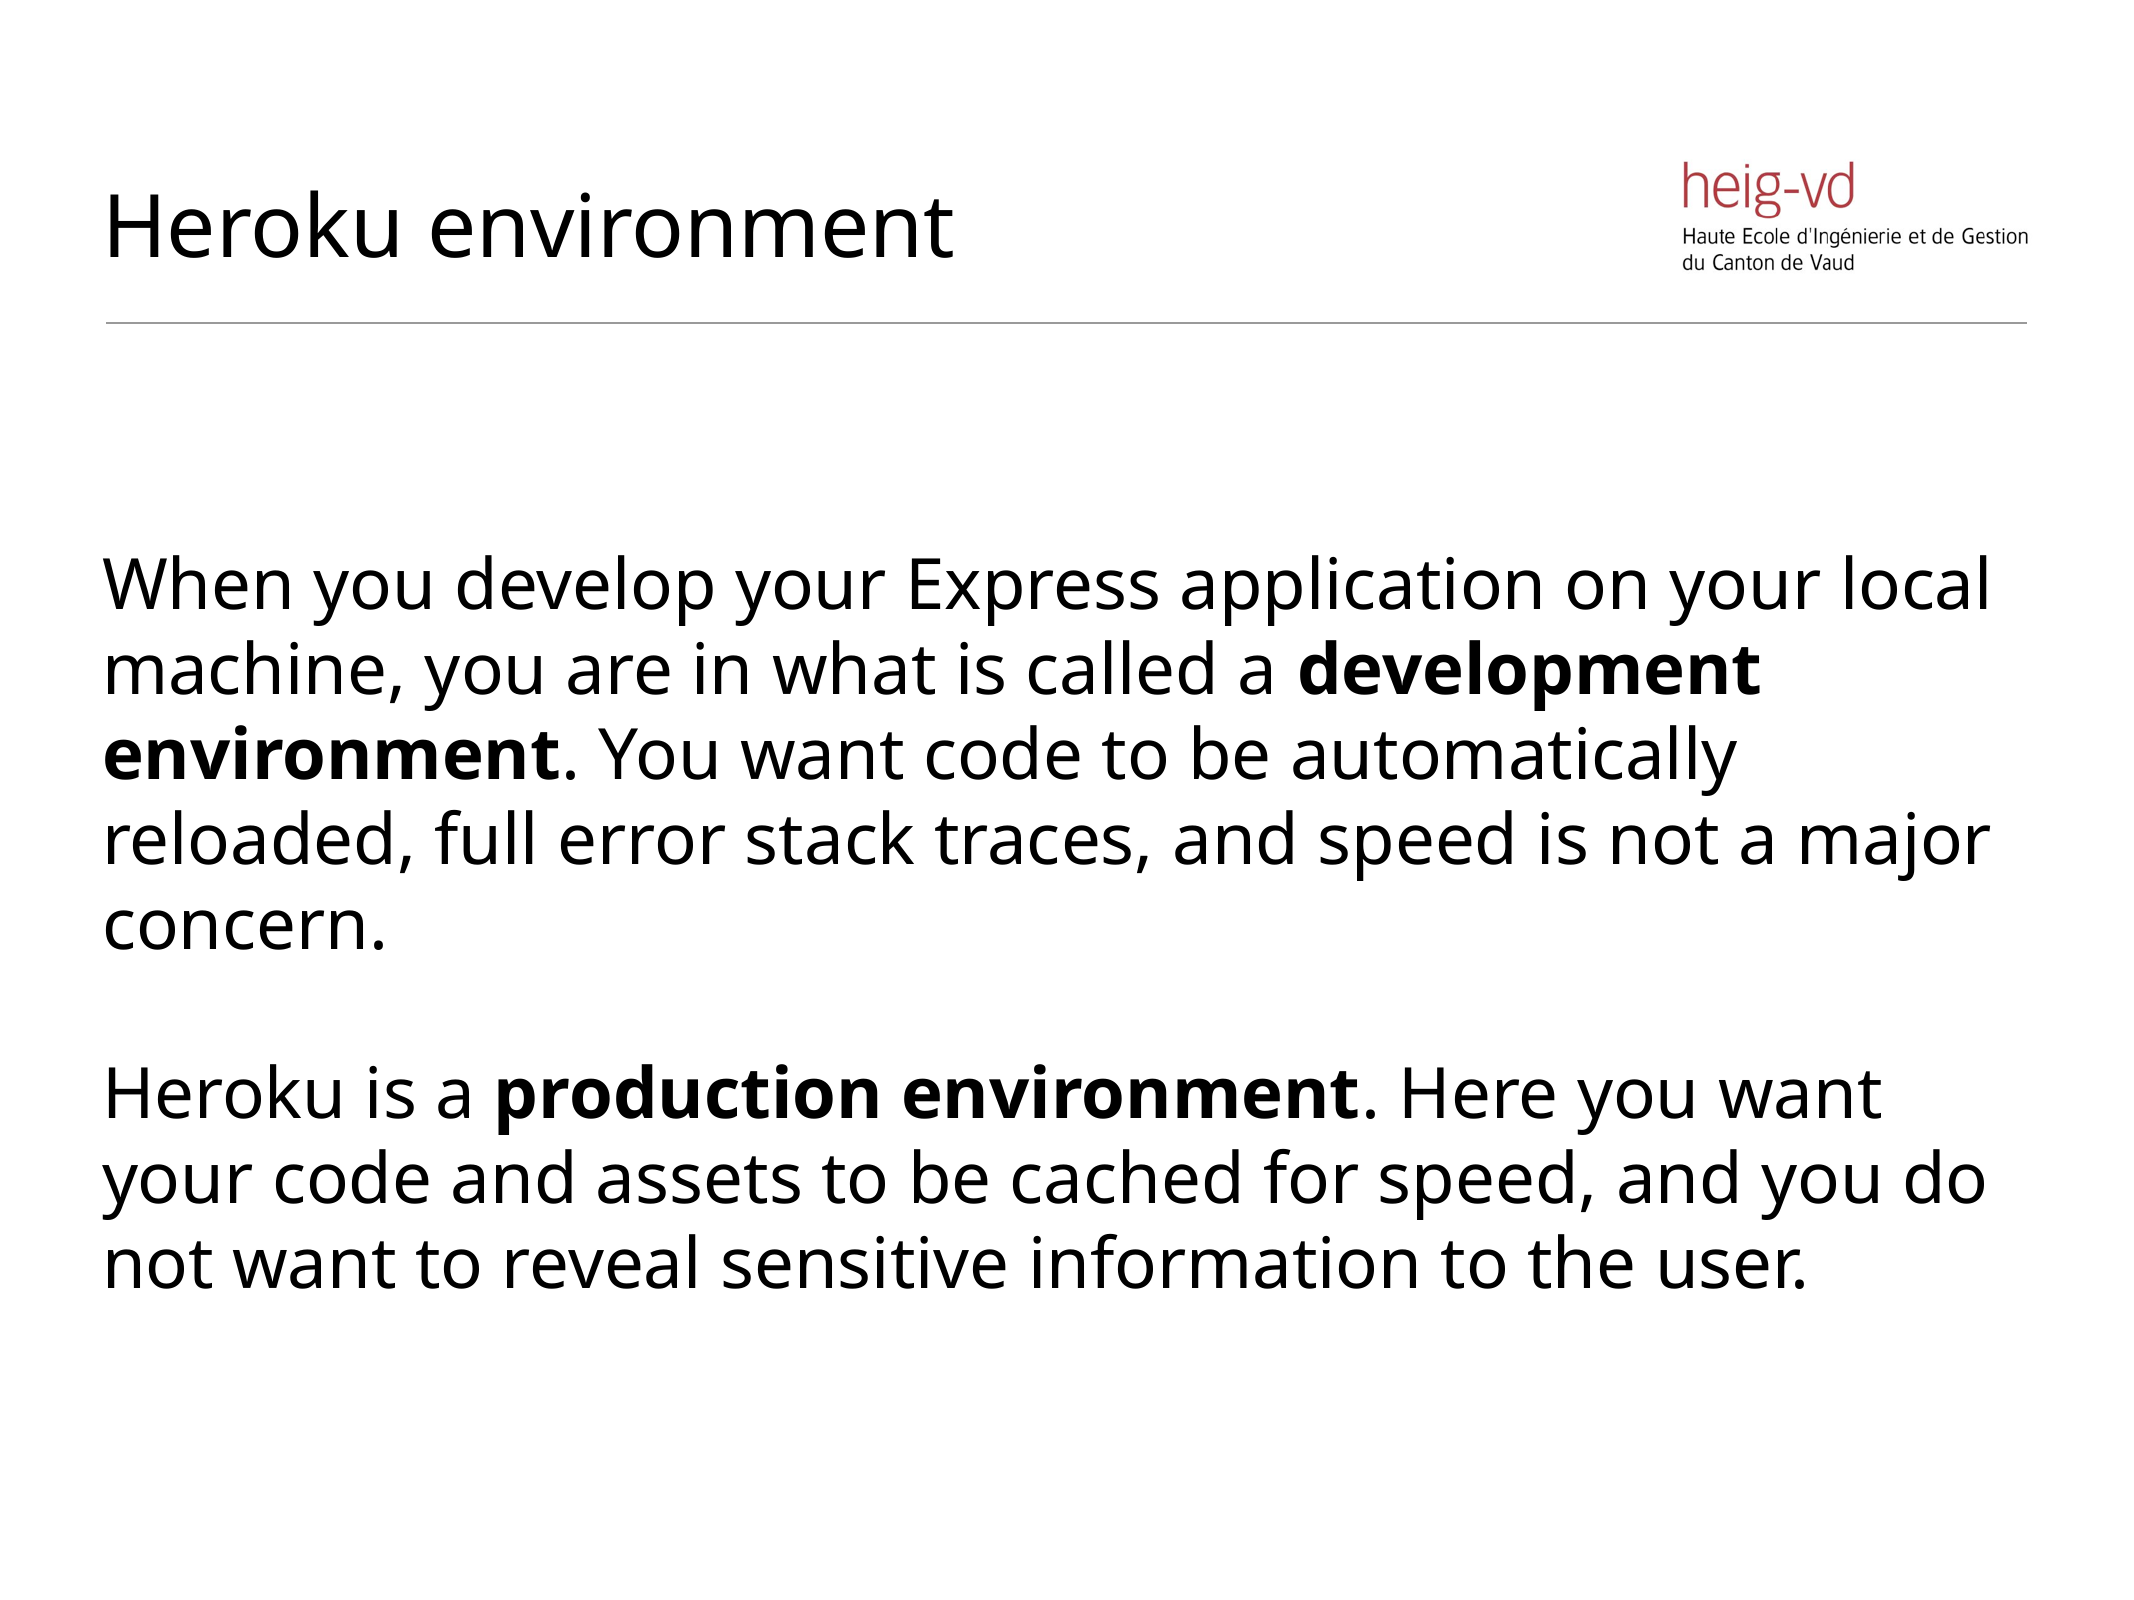

# Heroku environment
When you develop your Express application on your local machine, you are in what is called a development environment. You want code to be automatically reloaded, full error stack traces, and speed is not a major concern.
Heroku is a production environment. Here you want your code and assets to be cached for speed, and you do not want to reveal sensitive information to the user.